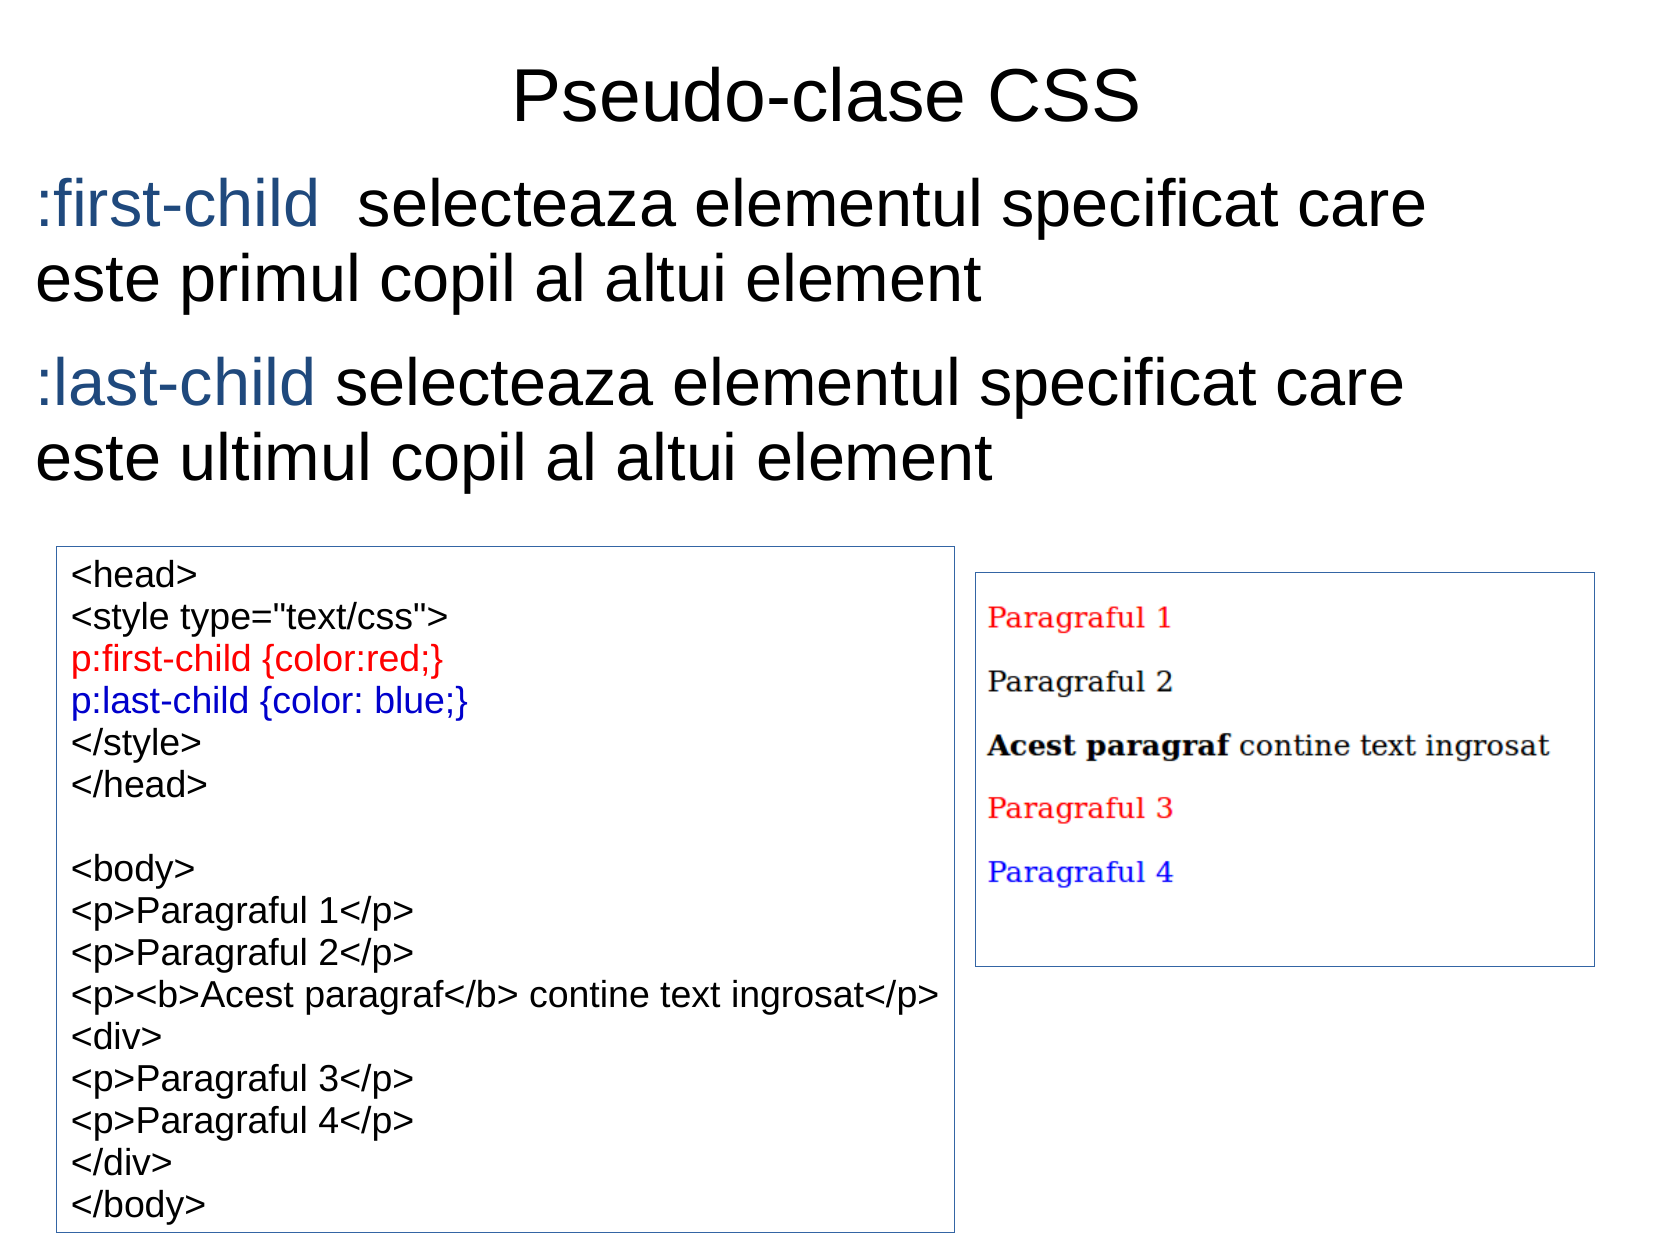

# Pseudo-clase CSS
:first-child selecteaza elementul specificat care este primul copil al altui element
:last-child selecteaza elementul specificat care este ultimul copil al altui element
<head>
<style type="text/css">
p:first-child {color:red;}
p:last-child {color: blue;}
</style>
</head>
<body>
<p>Paragraful 1</p>
<p>Paragraful 2</p>
<p><b>Acest paragraf</b> contine text ingrosat</p>
<div>
<p>Paragraful 3</p>
<p>Paragraful 4</p>
</div>
</body>